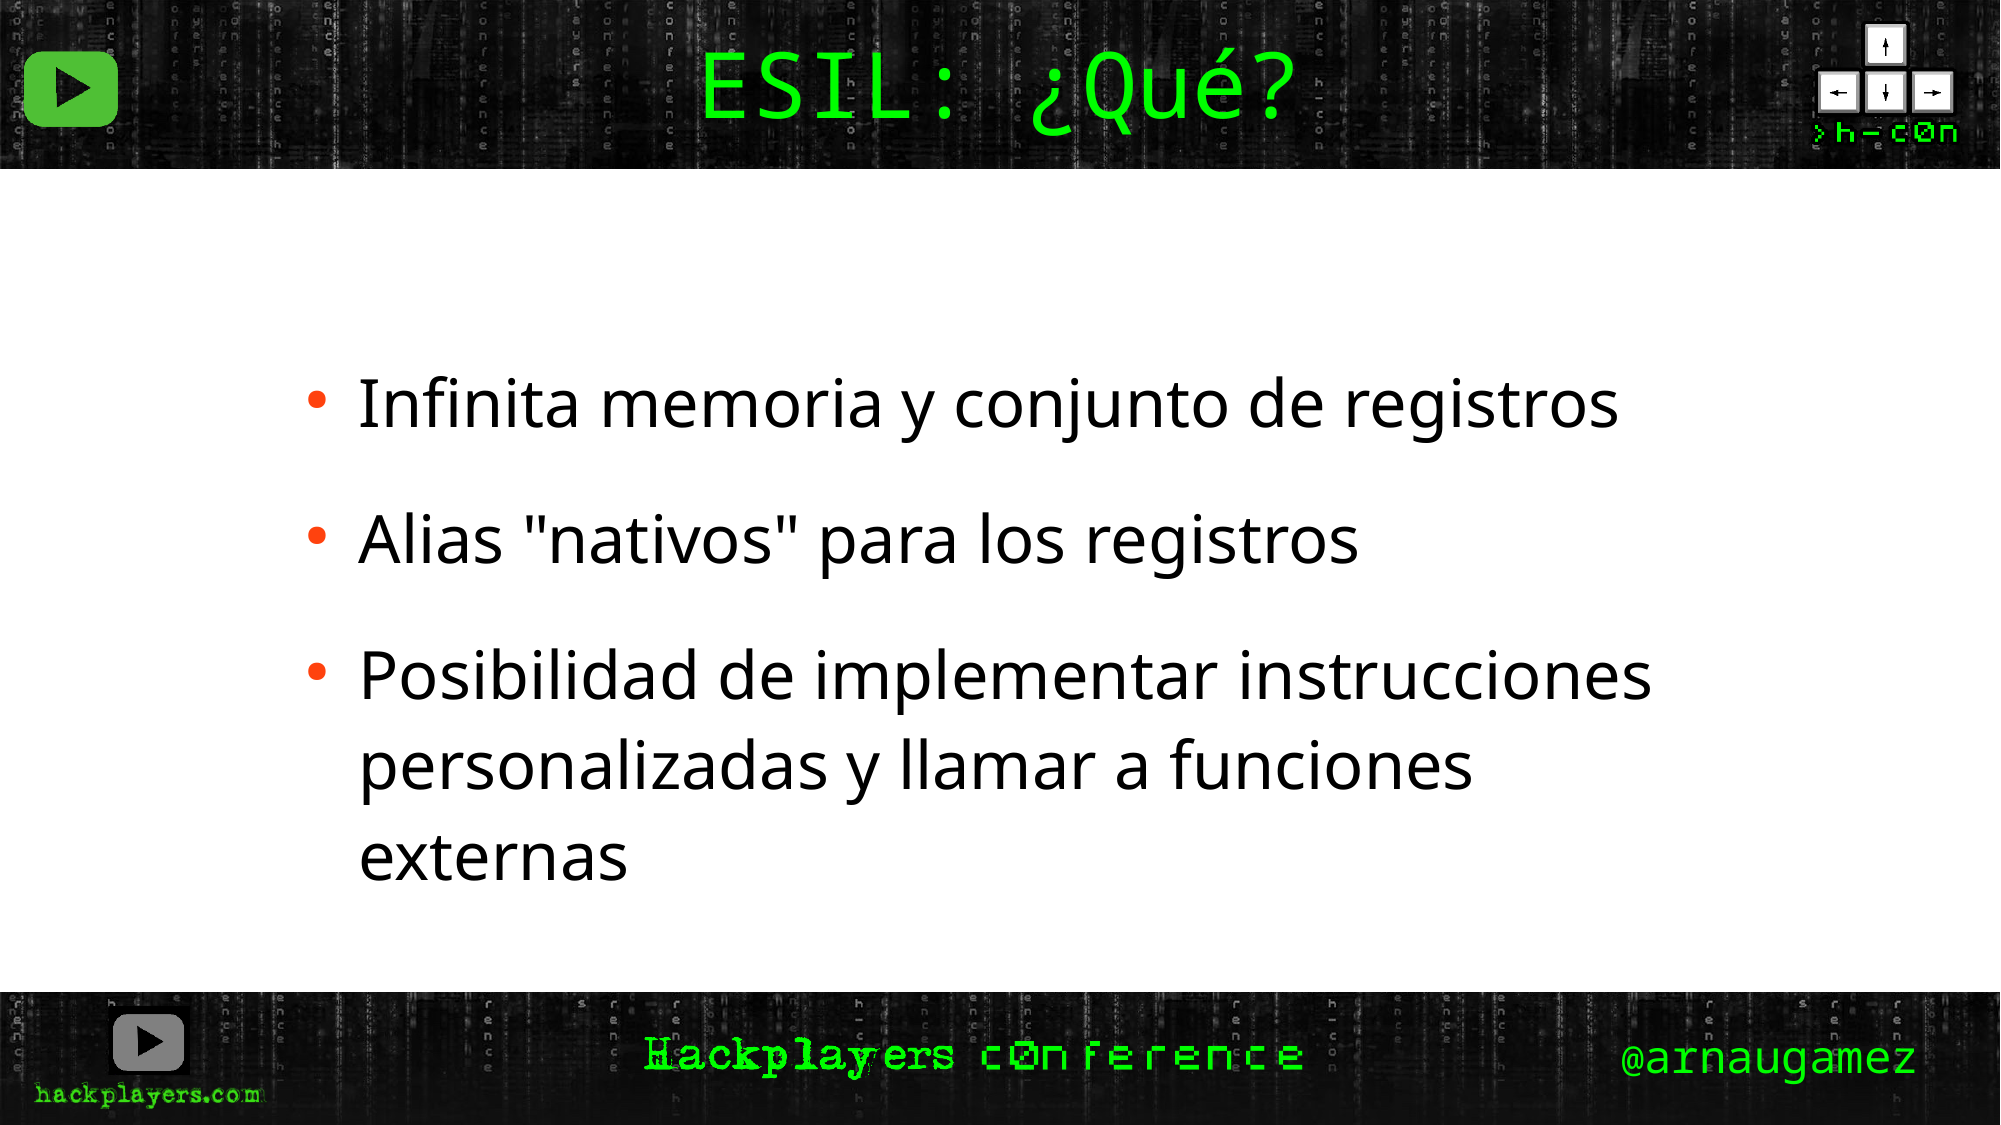

# ESIL: ¿Qué?
Infinita memoria y conjunto de registros
Alias "nativos" para los registros
Posibilidad de implementar instrucciones personalizadas y llamar a funciones externas